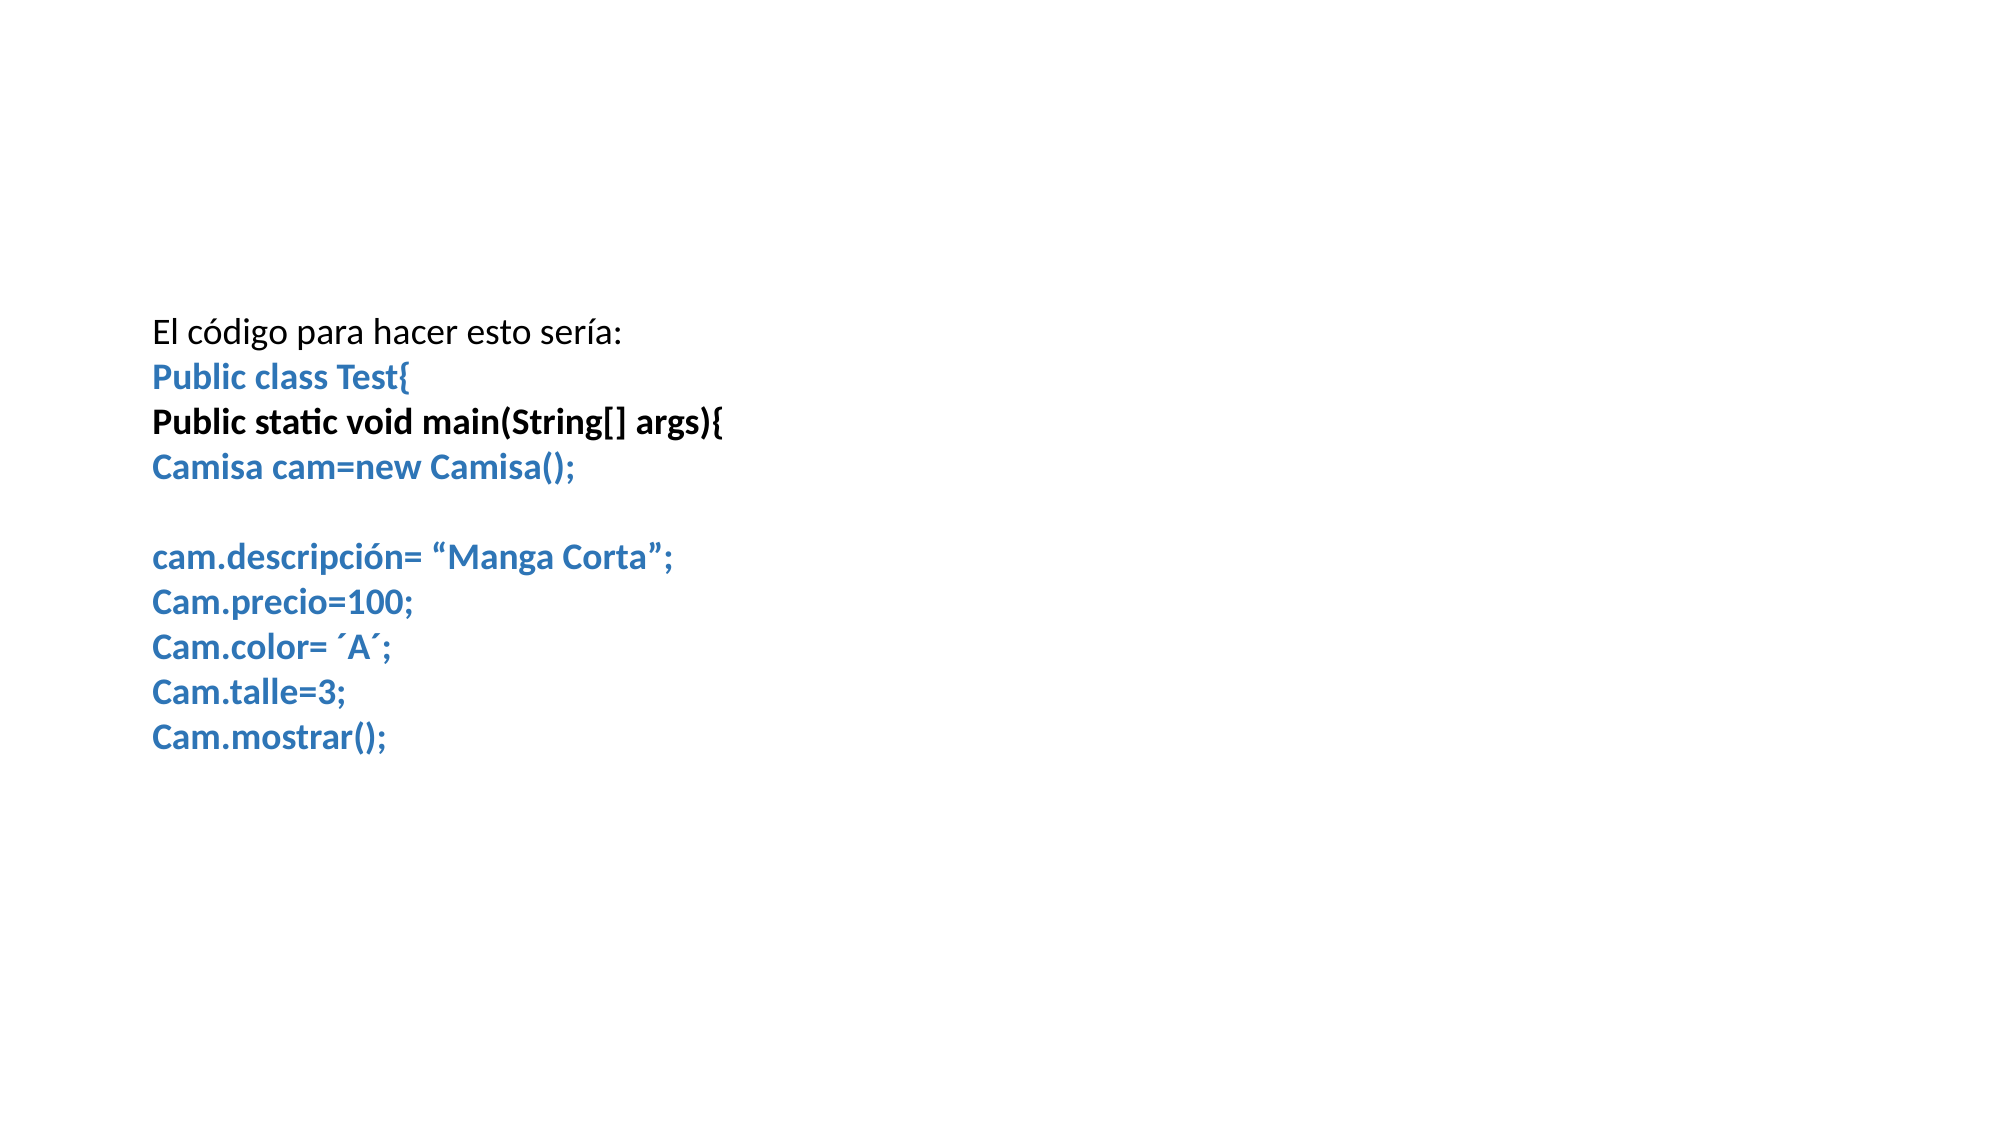

El código para hacer esto sería:
Public class Test{
Public static void main(String[] args){
Camisa cam=new Camisa();
cam.descripción= “Manga Corta”;
Cam.precio=100;
Cam.color= ´A´;
Cam.talle=3;
Cam.mostrar();